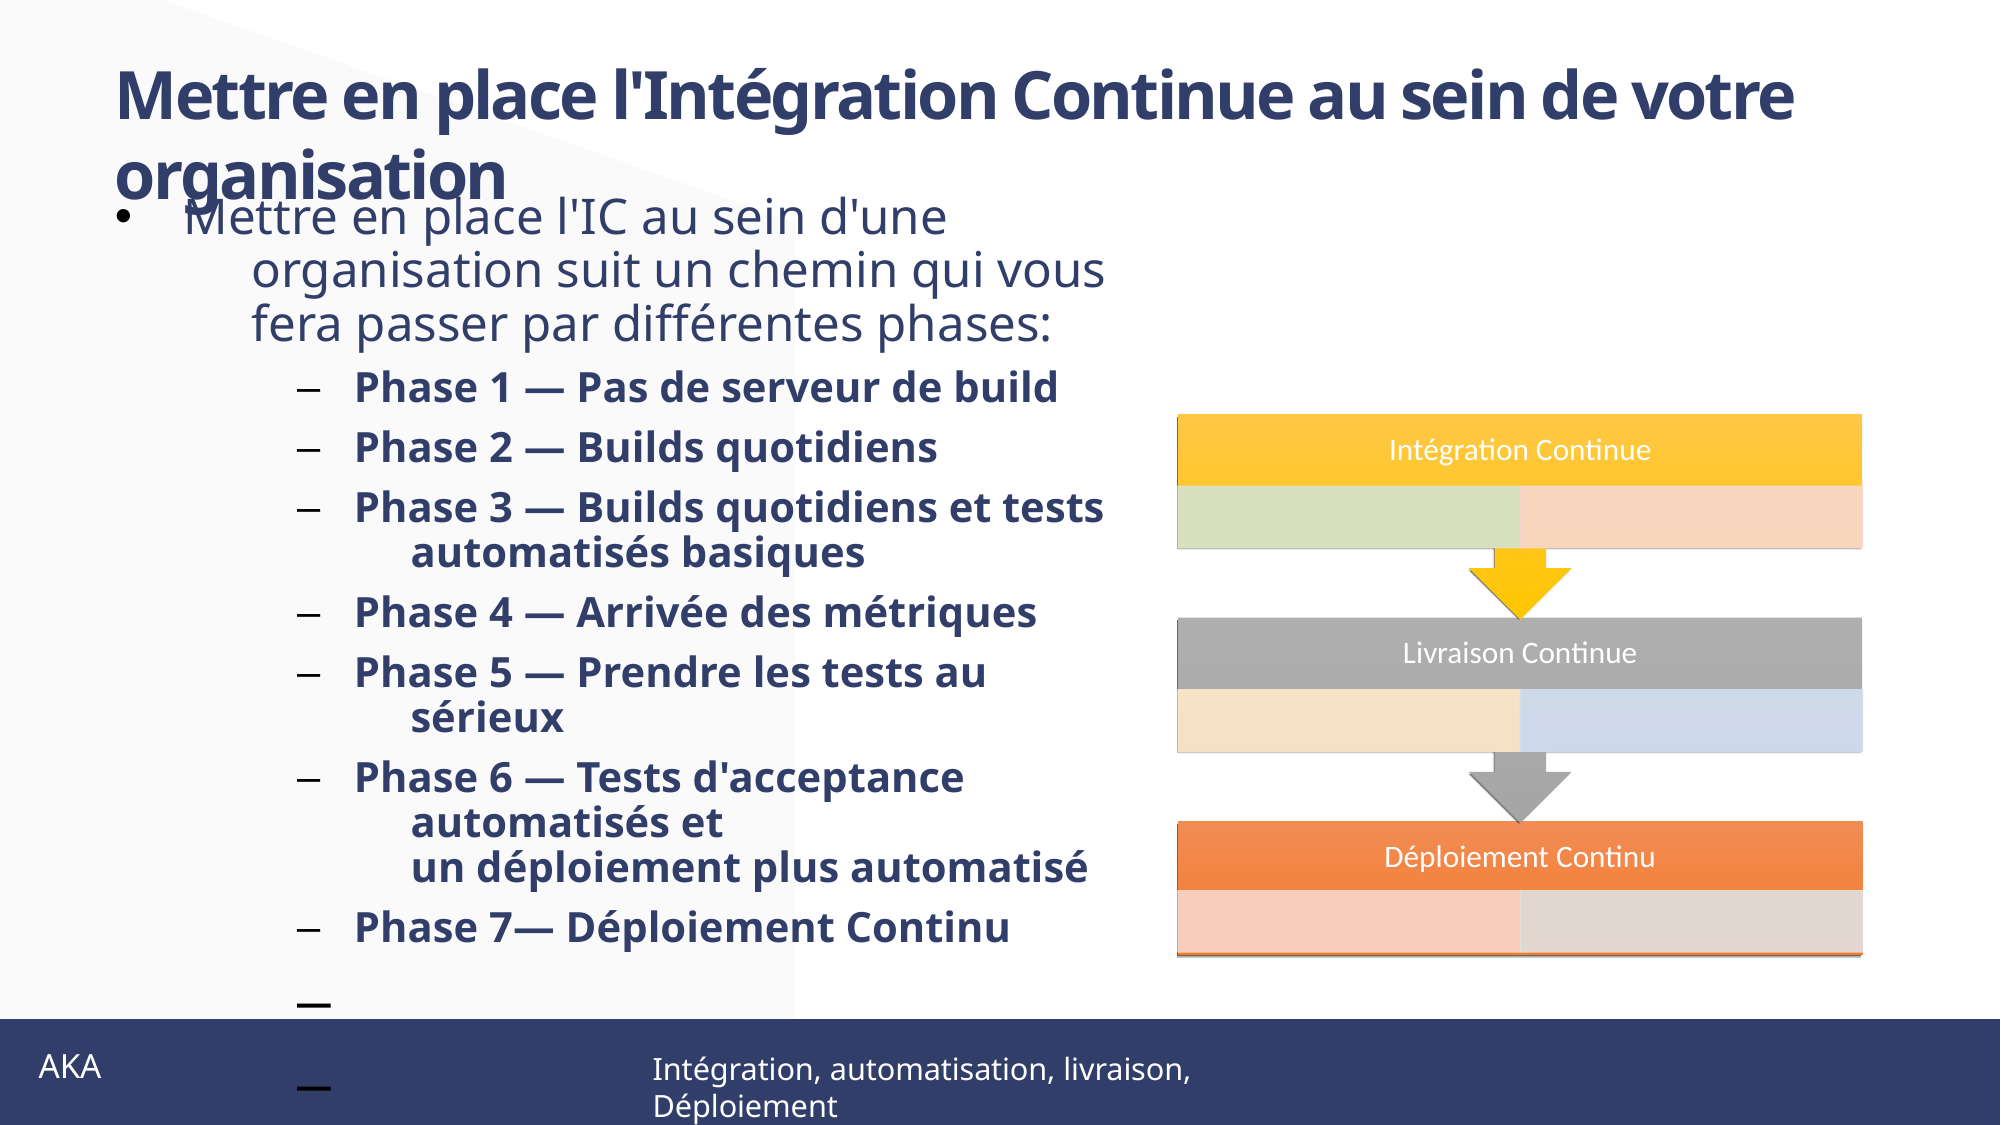

Mettre en place l'Intégration Continue au sein de votre organisation
# Mettre en place l'IC au sein d'une organisation suit un chemin qui vous fera passer par différentes phases:
Phase 1 — Pas de serveur de build
Phase 2 — Builds quotidiens
Phase 3 — Builds quotidiens et tests automatisés basiques
Phase 4 — Arrivée des métriques
Phase 5 — Prendre les tests au sérieux
Phase 6 — Tests d'acceptance automatisés et un déploiement plus automatisé
Phase 7— Déploiement Continu
Intégration Continue
Livraison Continue
Déploiement Continu